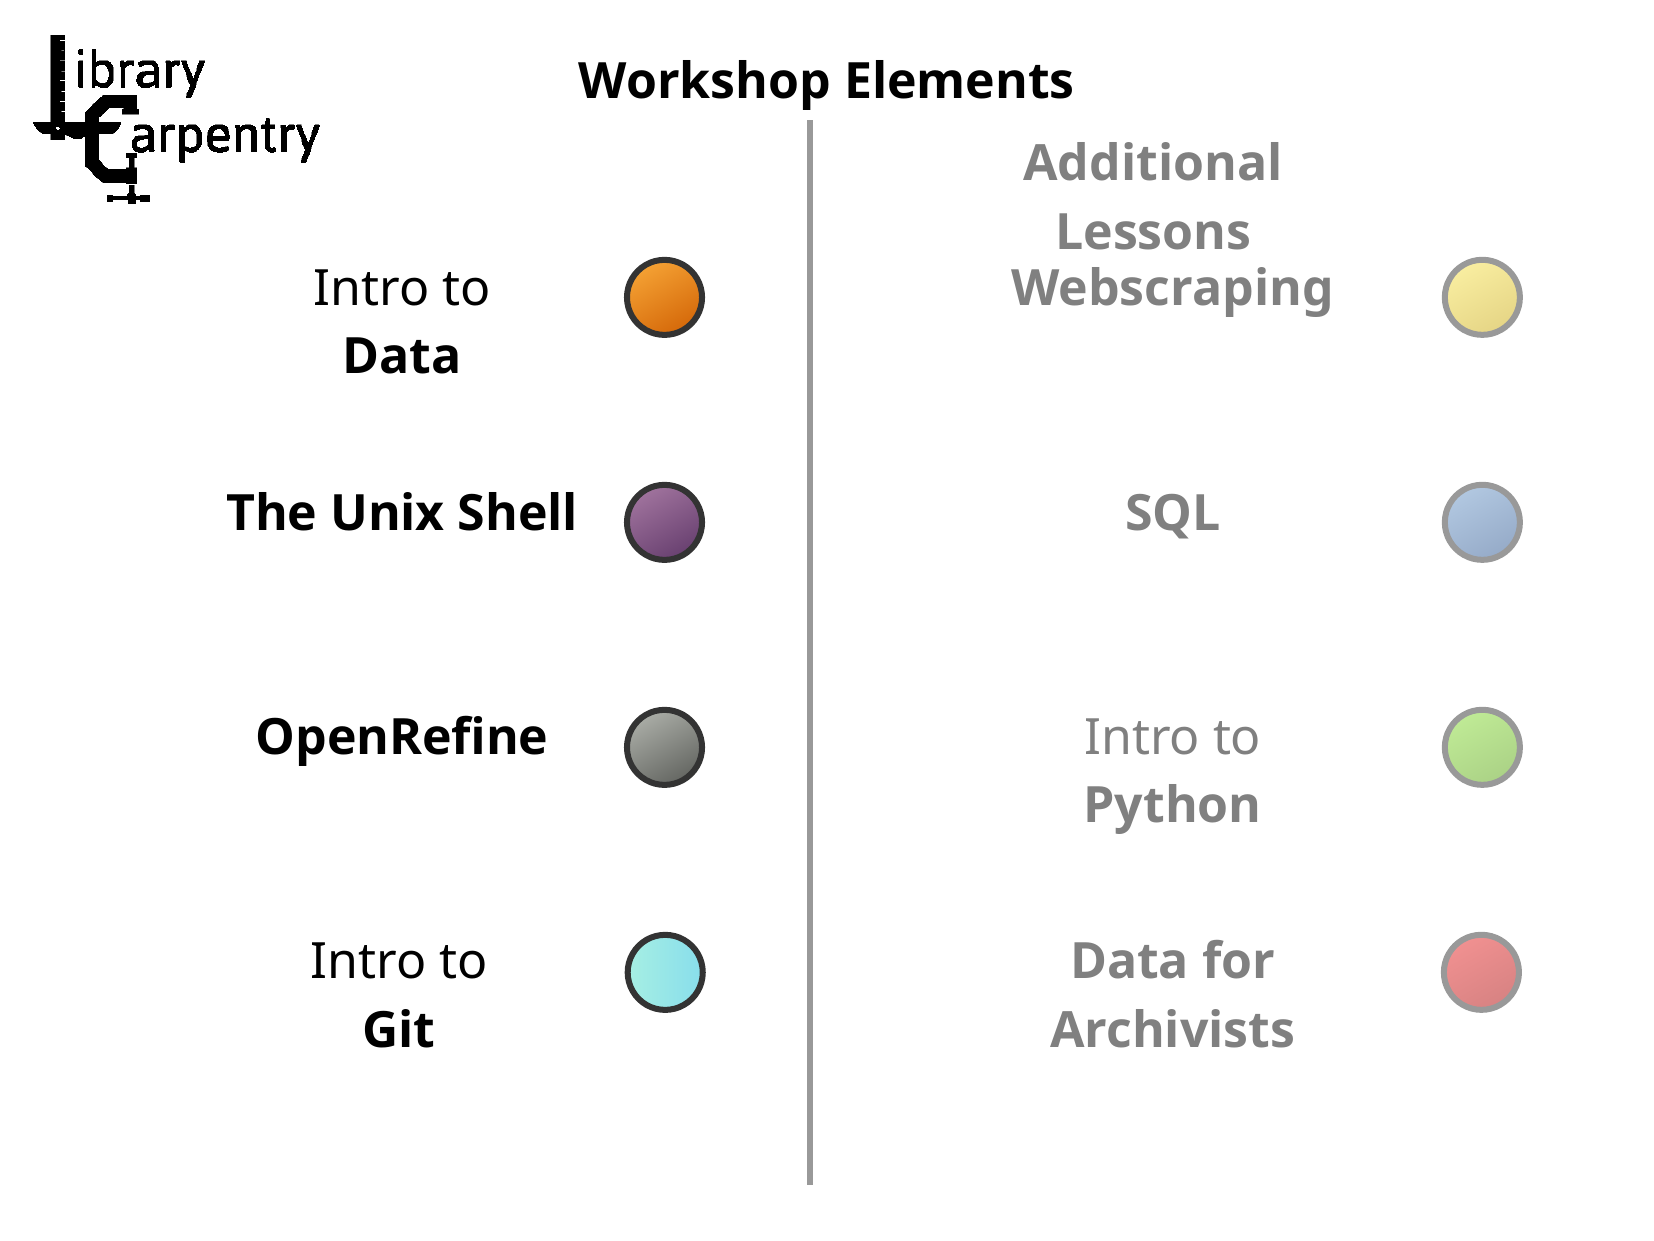

Workshop Elements
Additional Lessons
Webscraping
Intro to
Data
SQL
The Unix Shell
Intro to
Python
OpenRefine
Data for Archivists
Intro to
Git